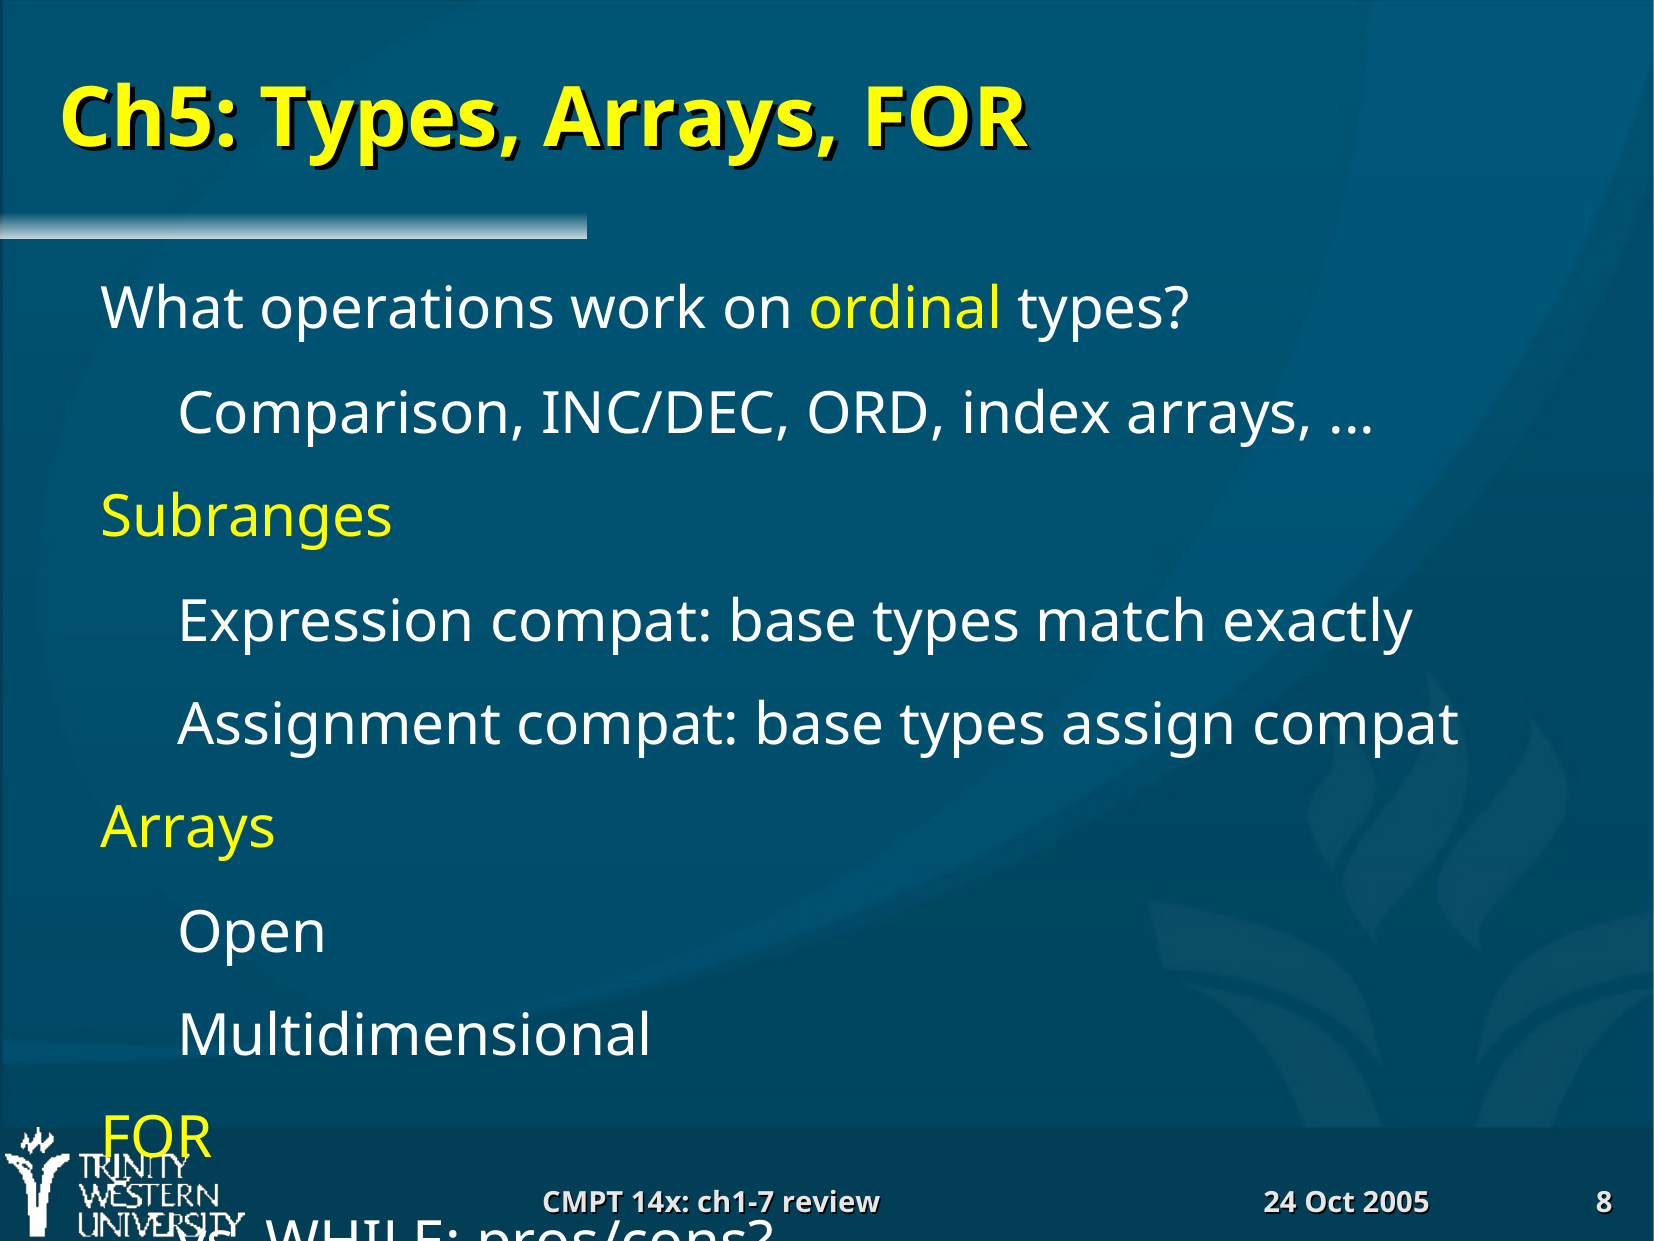

# Ch5: Types, Arrays, FOR
What operations work on ordinal types?
Comparison, INC/DEC, ORD, index arrays, ...
Subranges
Expression compat: base types match exactly
Assignment compat: base types assign compat
Arrays
Open
Multidimensional
FOR
vs. WHILE: pros/cons?
CMPT 14x: ch1-7 review
24 Oct 2005
8